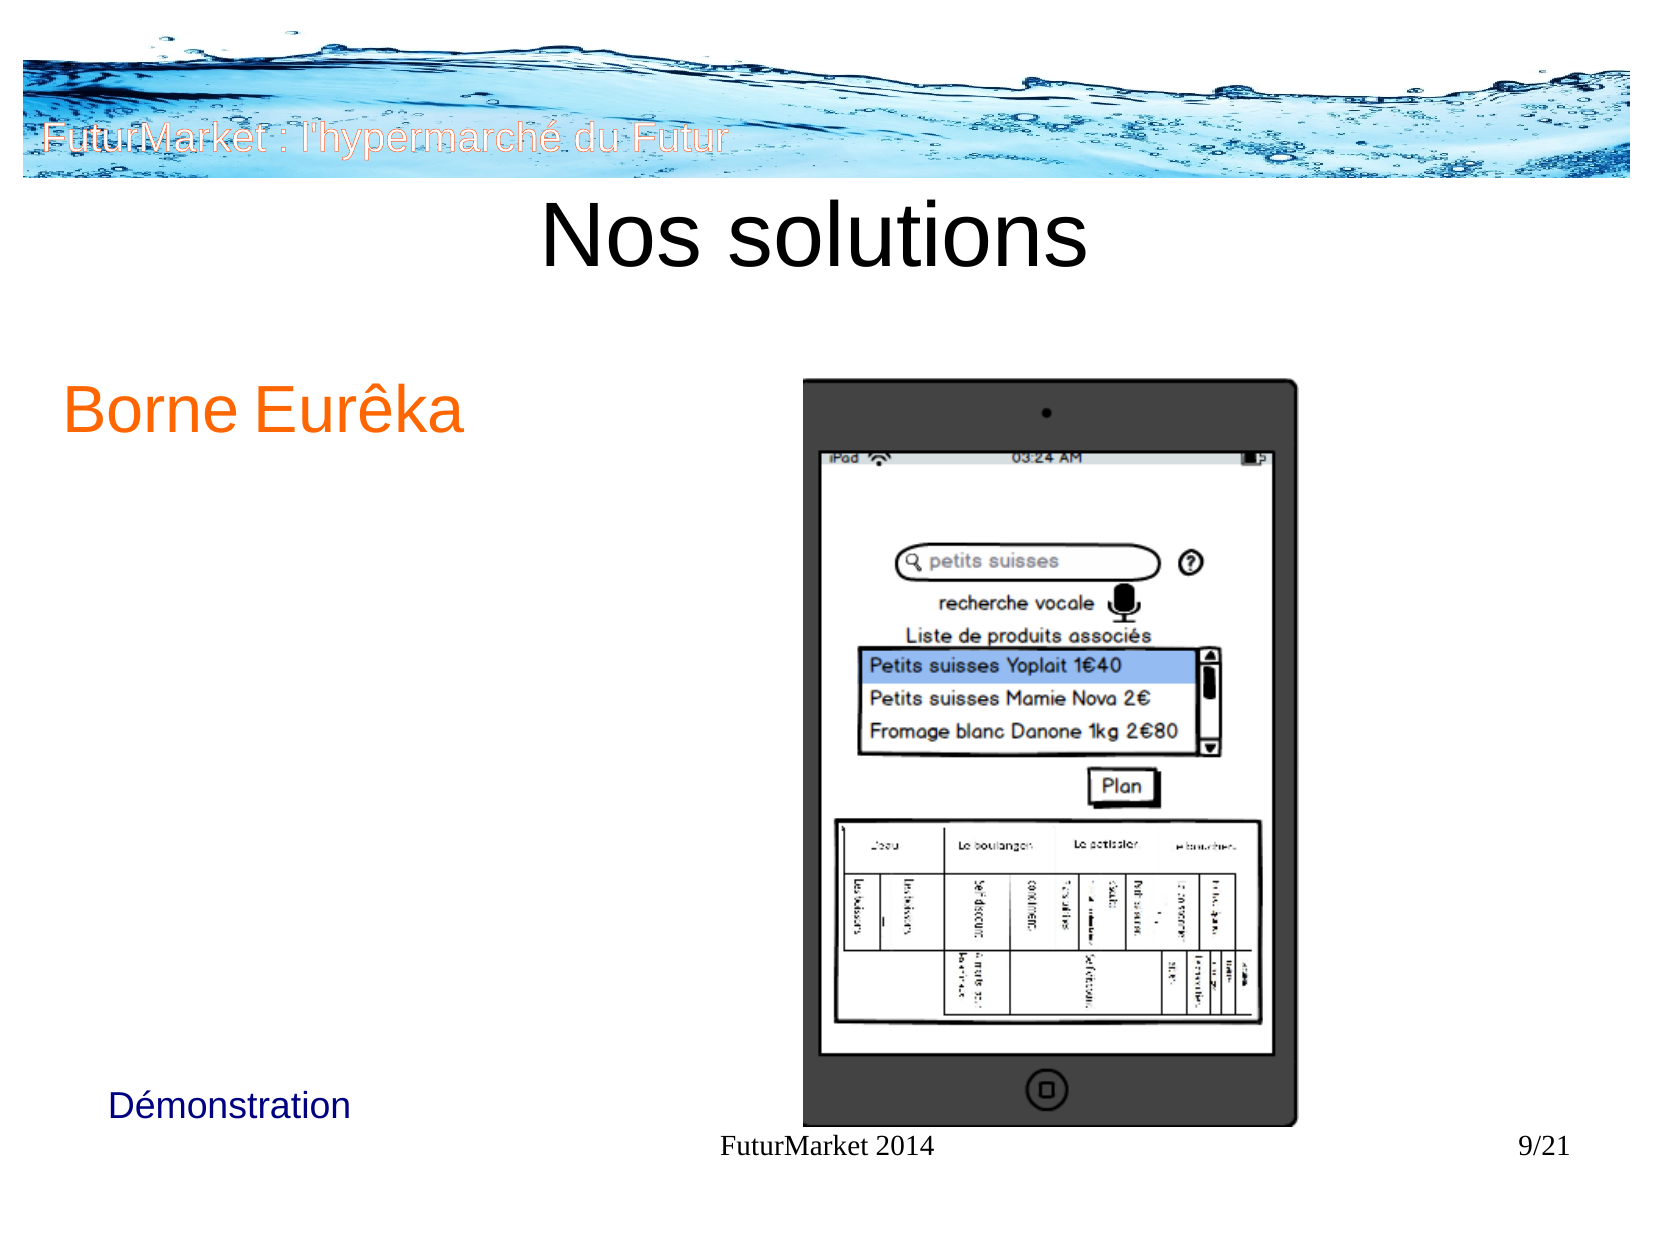

# Nos solutions
Borne Eurêka
Démonstration
FuturMarket 2014
9